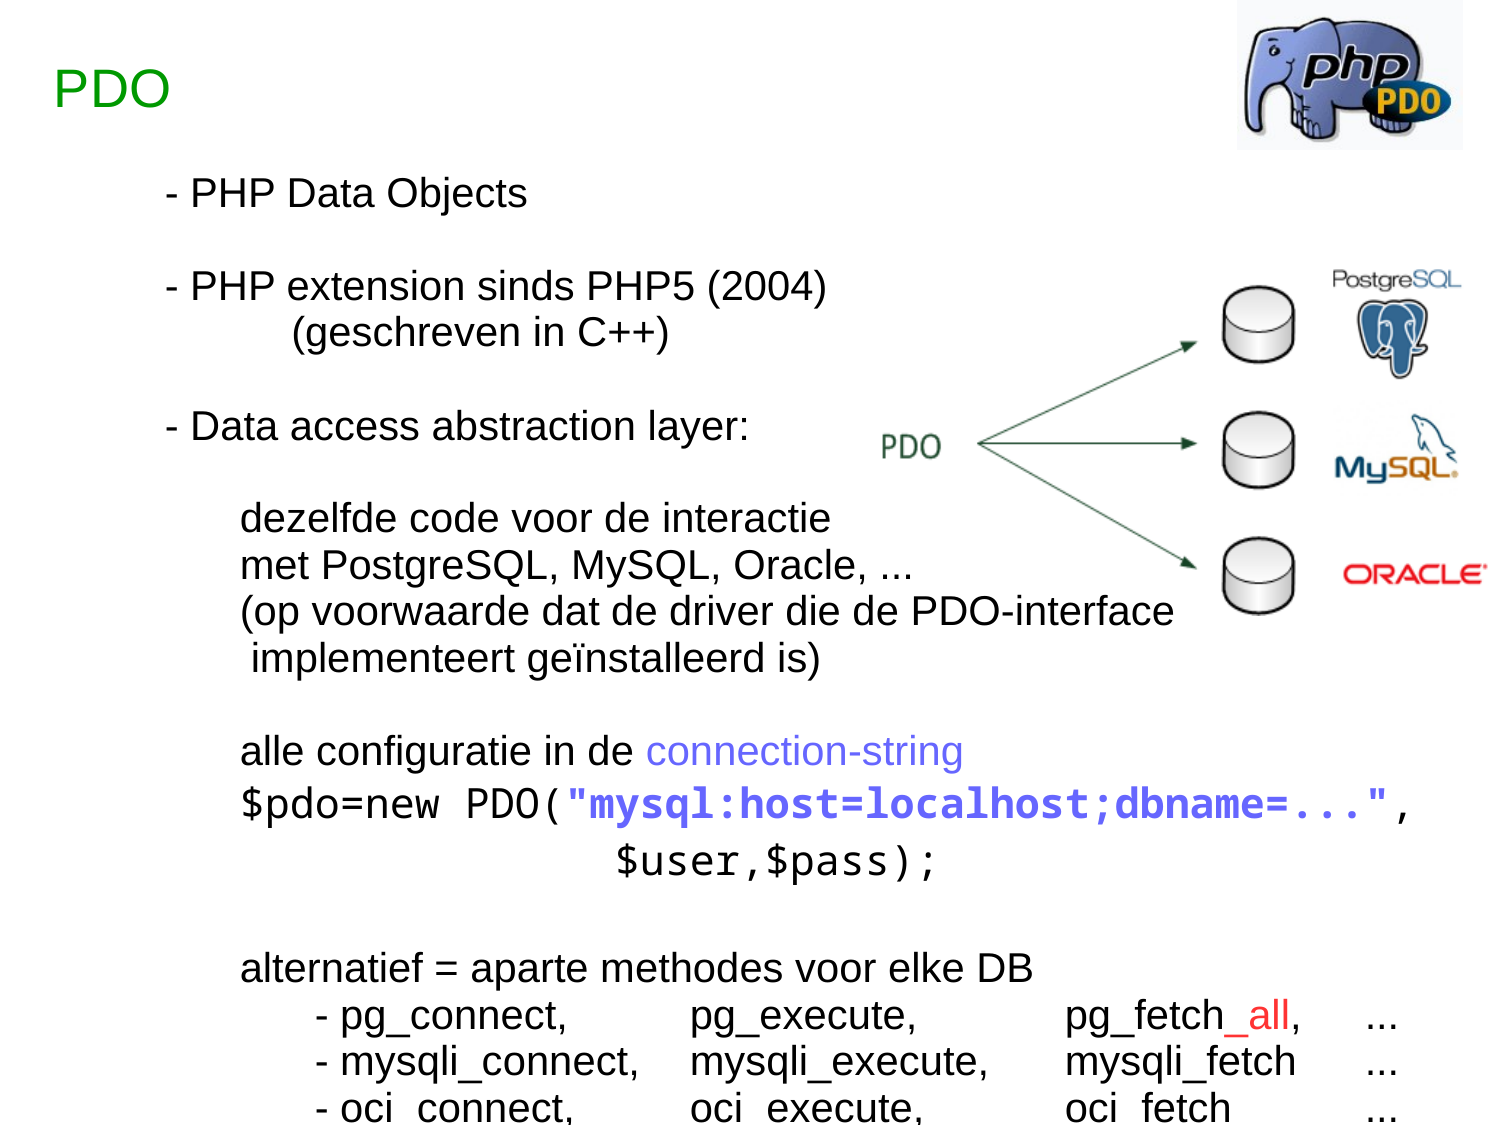

PDO
	- PHP Data Objects
	- PHP extension sinds PHP5 (2004)
	 (geschreven in C++)
	- Data access abstraction layer:
		dezelfde code voor de interactie
		met PostgreSQL, MySQL, Oracle, ...
		(op voorwaarde dat de driver die de PDO-interface
 implementeert geïnstalleerd is)
		alle configuratie in de connection-string
		$pdo=new PDO("mysql:host=localhost;dbname=...",
							$user,$pass);
	 	alternatief = aparte methodes voor elke DB
			- pg_connect, 		pg_execute, 		pg_fetch_all, 	...
			- mysqli_connect, 	mysqli_execute, 	mysqli_fetch 	...
			- oci_connect, 		oci_execute, 		oci_fetch 		...